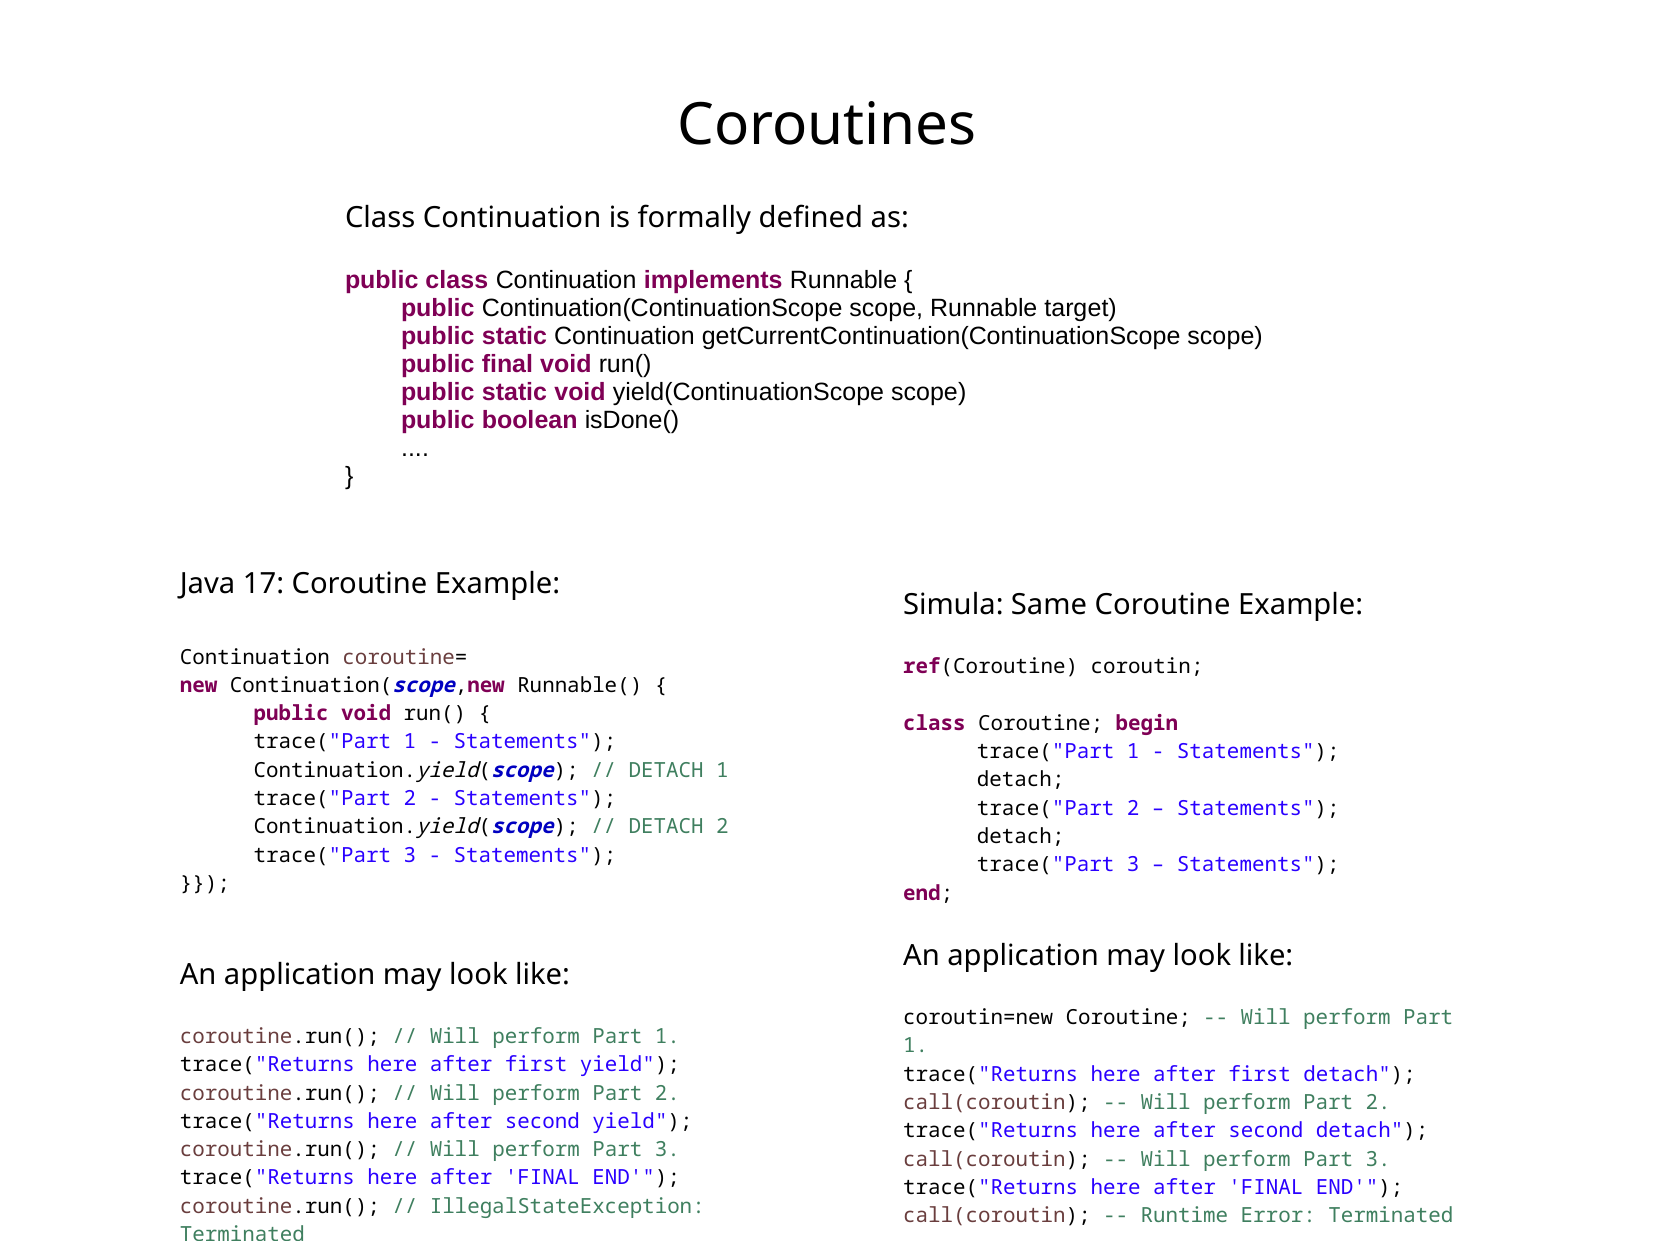

# Coroutines
Class Continuation is formally defined as:
public class Continuation implements Runnable {
 public Continuation(ContinuationScope scope, Runnable target)
 public static Continuation getCurrentContinuation(ContinuationScope scope)
 public final void run()
 public static void yield(ContinuationScope scope)
 public boolean isDone()
 ....
}
Java 17: Coroutine Example:
Continuation coroutine=
new Continuation(scope,new Runnable() {
	public void run() {
	trace("Part 1 - Statements");
	Continuation.yield(scope); // DETACH 1
	trace("Part 2 - Statements");
	Continuation.yield(scope); // DETACH 2
	trace("Part 3 - Statements");
}});
An application may look like:
coroutine.run(); // Will perform Part 1.
trace("Returns here after first yield");
coroutine.run(); // Will perform Part 2.
trace("Returns here after second yield");
coroutine.run(); // Will perform Part 3.
trace("Returns here after 'FINAL END'");
coroutine.run(); // IllegalStateException: Terminated
Simula: Same Coroutine Example:
ref(Coroutine) coroutin;
class Coroutine; begin
	trace("Part 1 - Statements");
	detach;
	trace("Part 2 – Statements");
	detach;
	trace("Part 3 – Statements");
end;
An application may look like:
coroutin=new Coroutine; -- Will perform Part 1.
trace("Returns here after first detach");
call(coroutin); -- Will perform Part 2.
trace("Returns here after second detach");
call(coroutin); -- Will perform Part 3.
trace("Returns here after 'FINAL END'");
call(coroutin); -- Runtime Error: Terminated